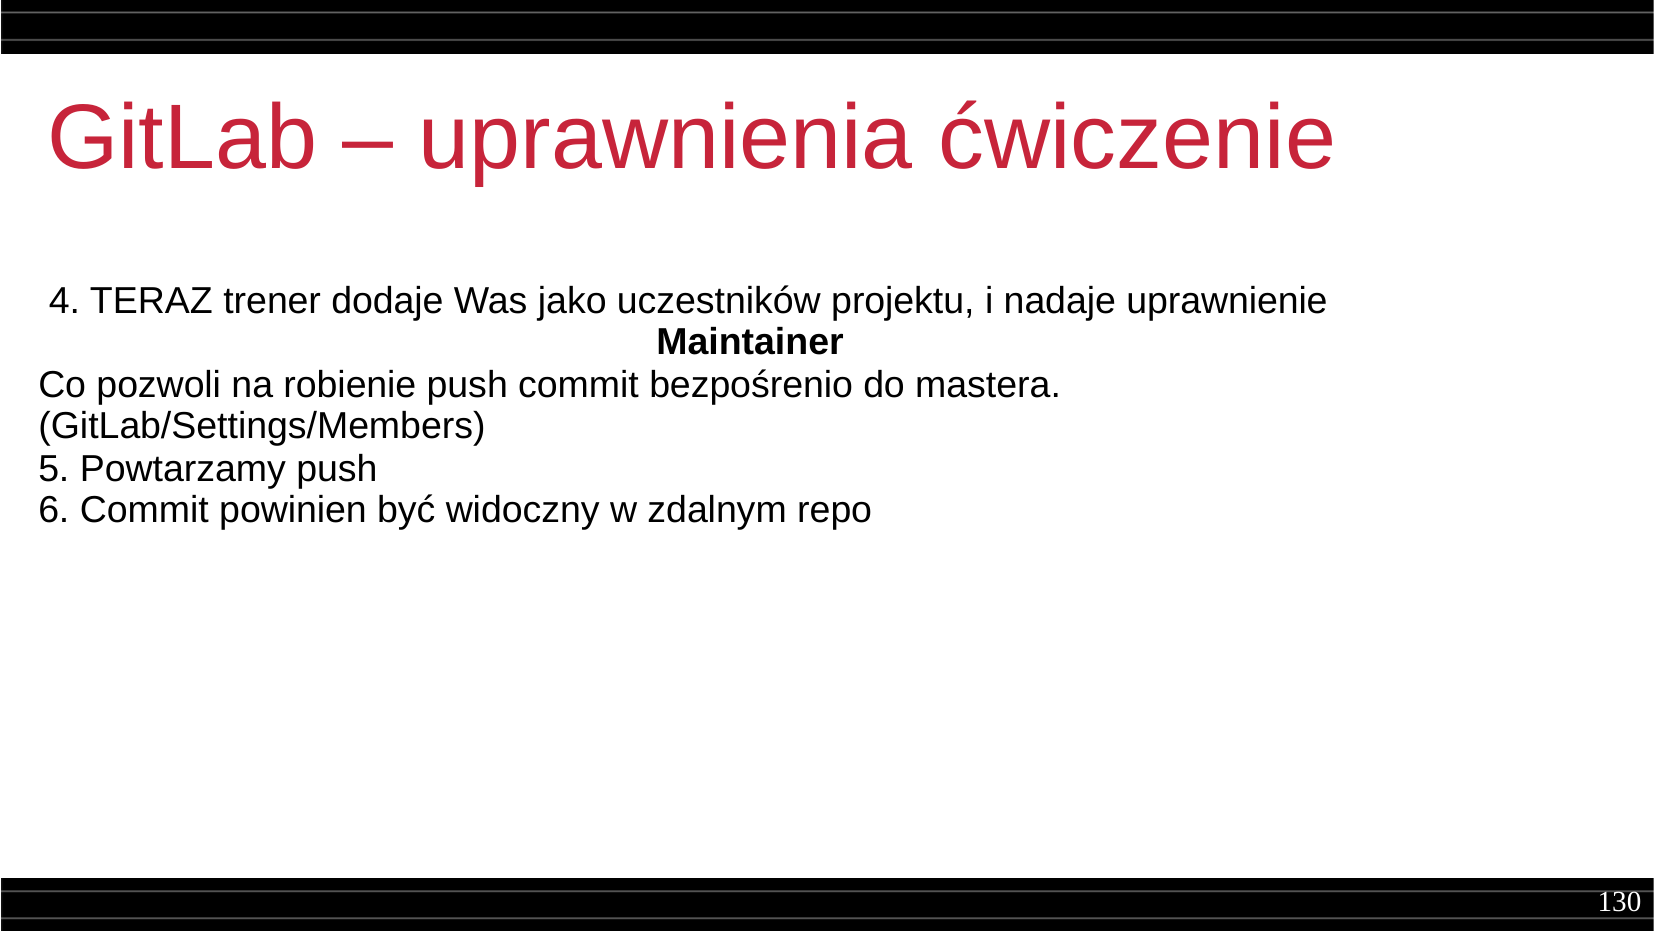

# GitLab – uprawnienia ćwiczenie
 4. TERAZ trener dodaje Was jako uczestników projektu, i nadaje uprawnienie
Maintainer
Co pozwoli na robienie push commit bezpośrenio do mastera.
(GitLab/Settings/Members)
5. Powtarzamy push
6. Commit powinien być widoczny w zdalnym repo